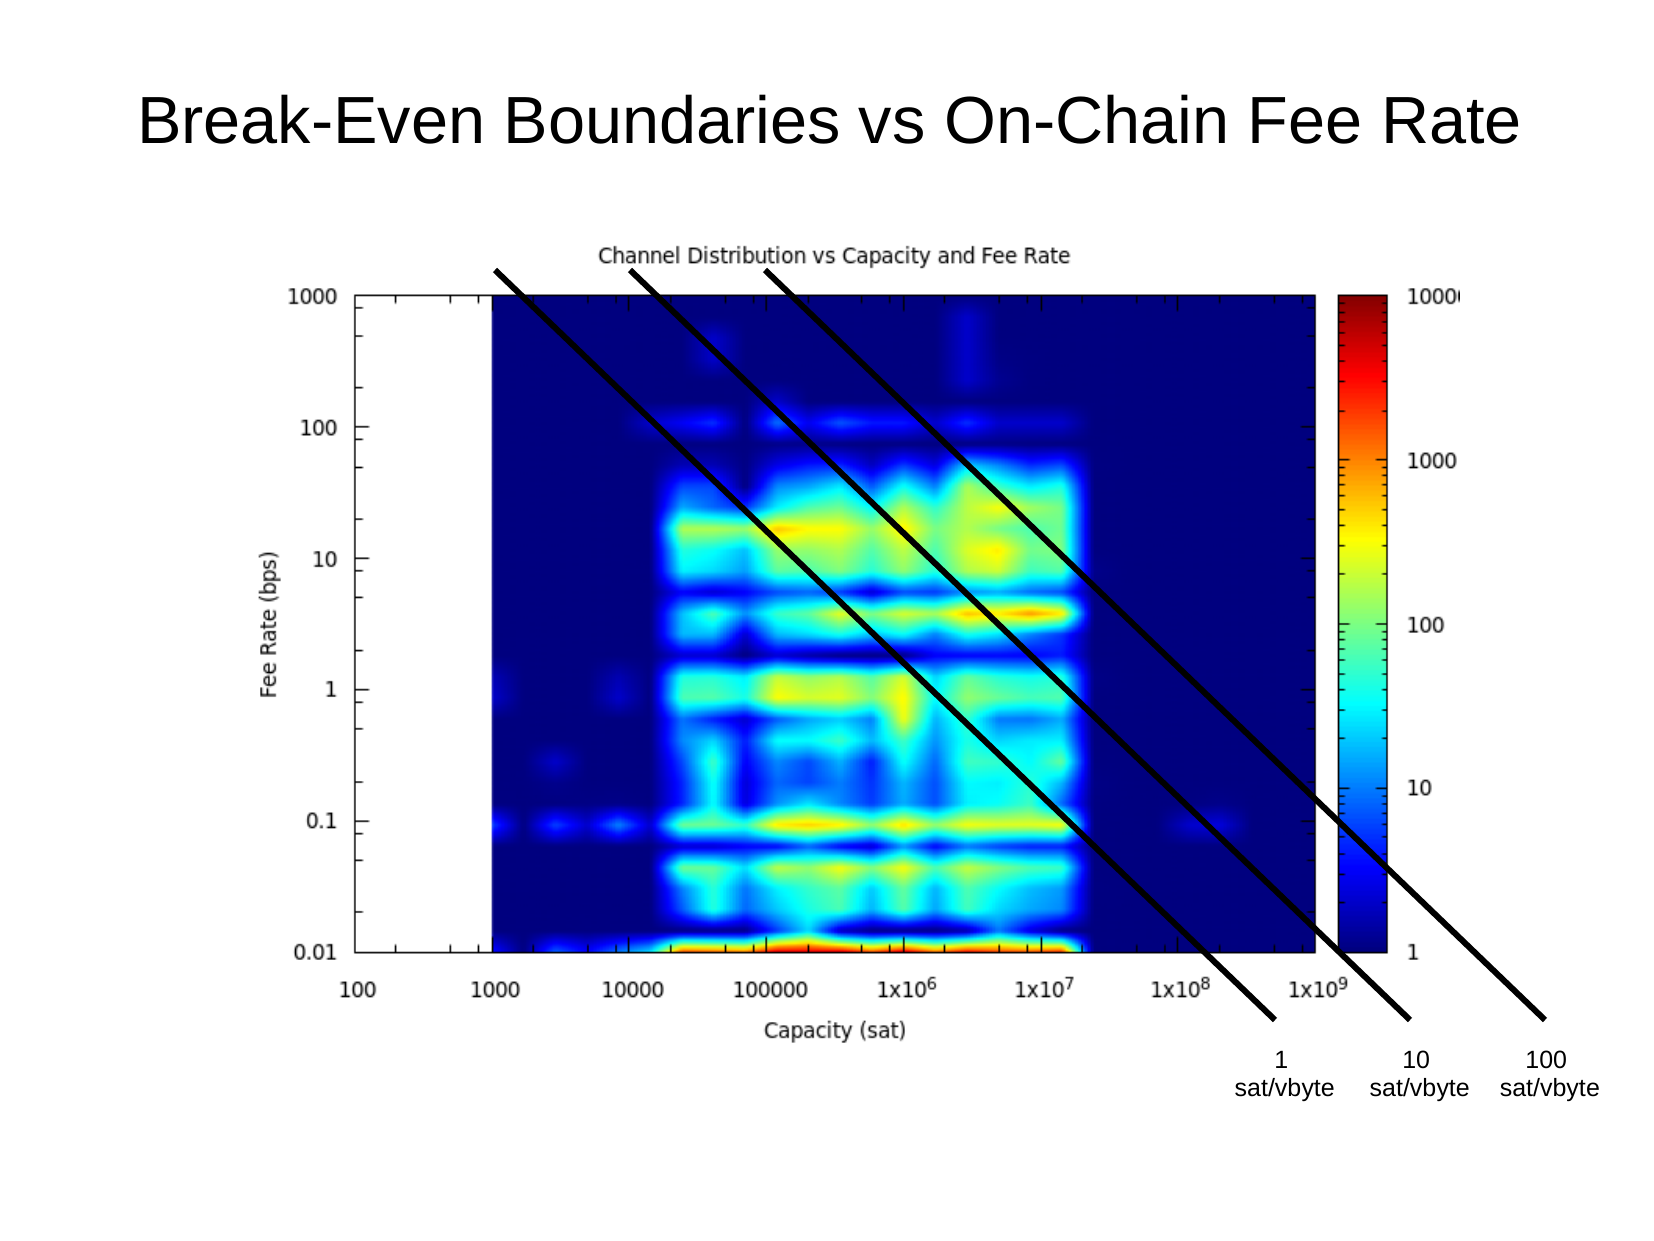

Break-Even Boundaries vs On-Chain Fee Rate
1
sat/vbyte
10
sat/vbyte
100
sat/vbyte